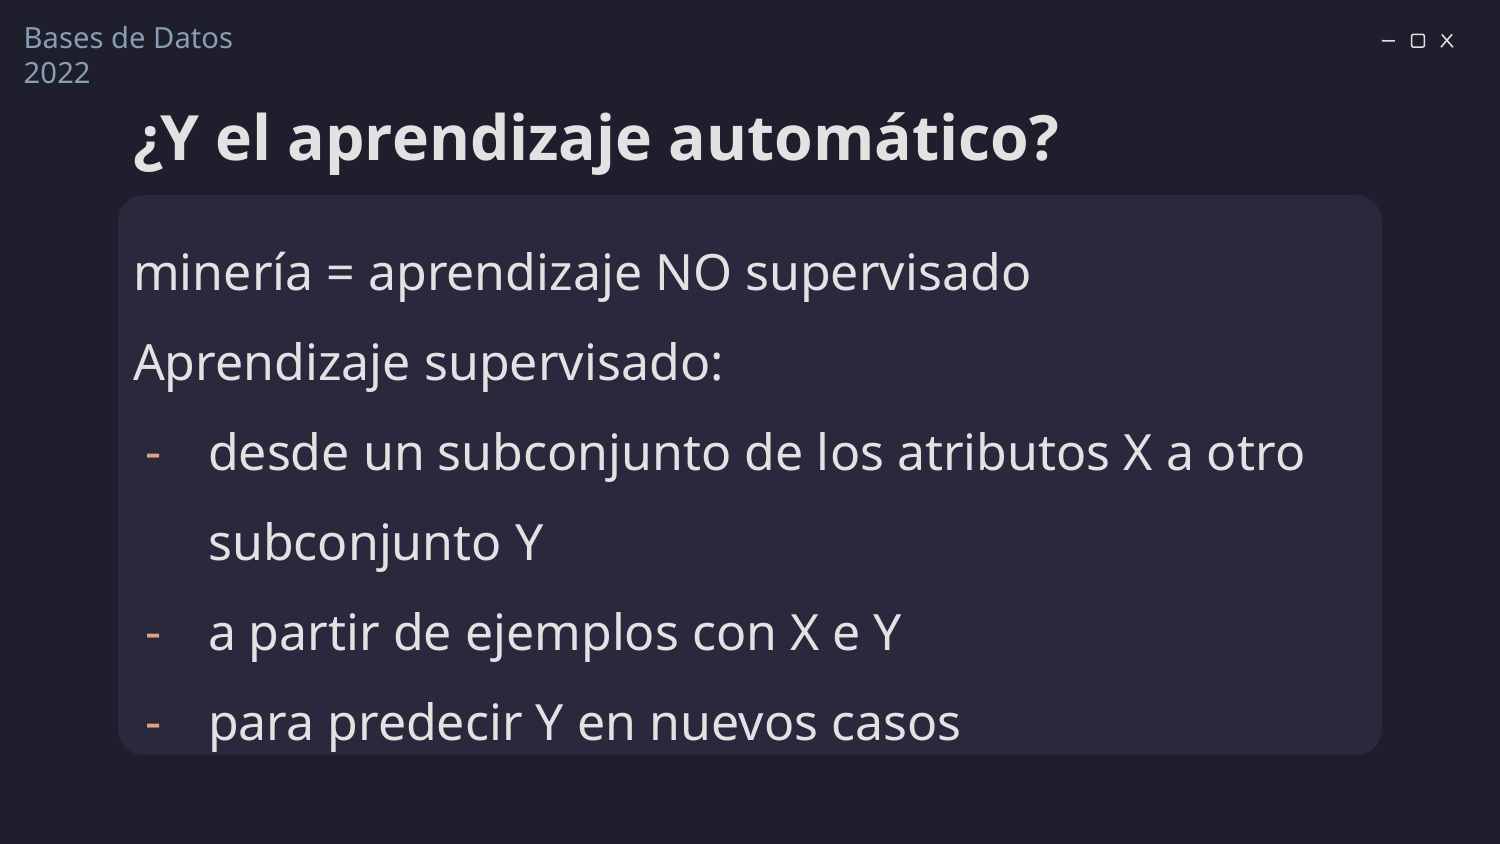

# ¿Y el aprendizaje automático?
minería = aprendizaje NO supervisado
Aprendizaje supervisado:
desde un subconjunto de los atributos X a otro subconjunto Y
a partir de ejemplos con X e Y
para predecir Y en nuevos casos